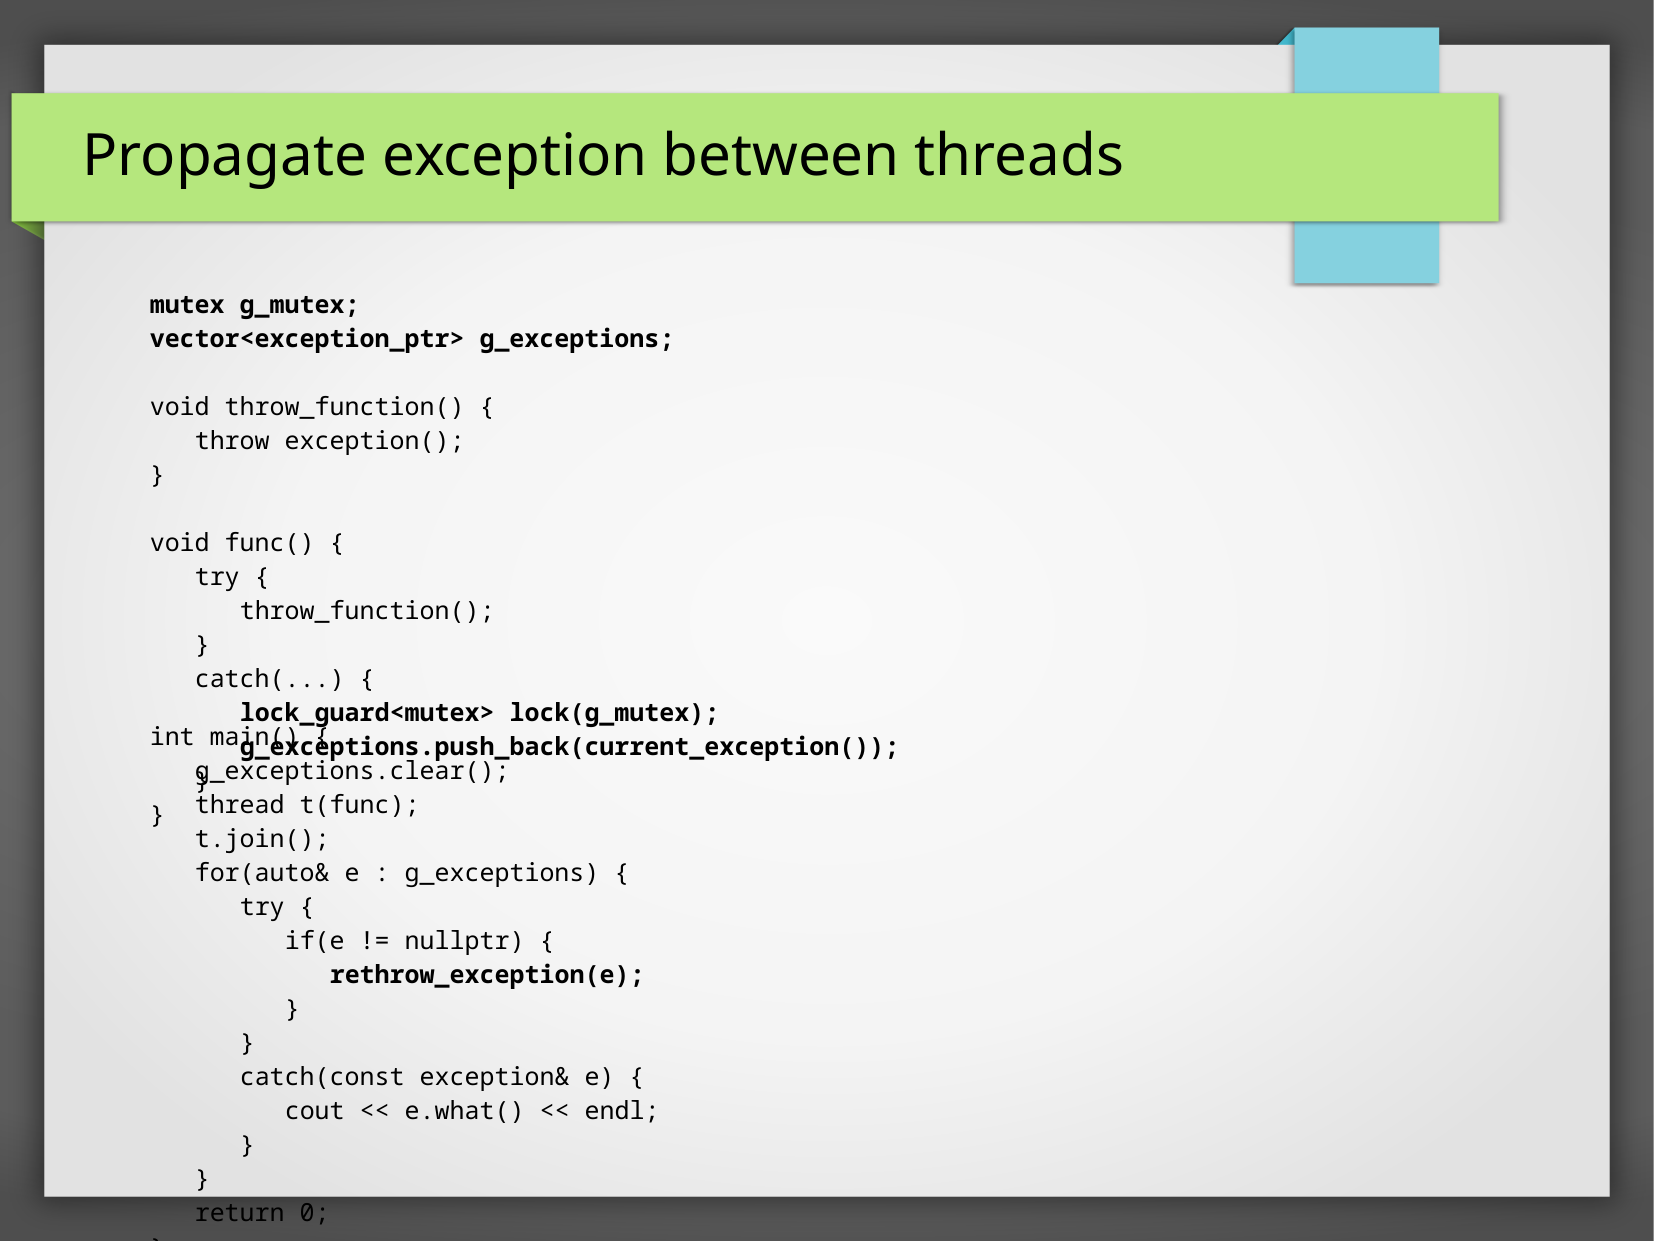

# Propagate exception between threads
mutex g_mutex;
vector<exception_ptr> g_exceptions;
void throw_function() {
 throw exception();
}
void func() {
 try {
 throw_function();
 }
 catch(...) {
 lock_guard<mutex> lock(g_mutex);
 g_exceptions.push_back(current_exception());
 }
}
int main() {
 g_exceptions.clear();
 thread t(func);
 t.join();
 for(auto& e : g_exceptions) {
 try {
 if(e != nullptr) {
 rethrow_exception(e);
 }
 }
 catch(const exception& e) {
 cout << e.what() << endl;
 }
 }
 return 0;
}